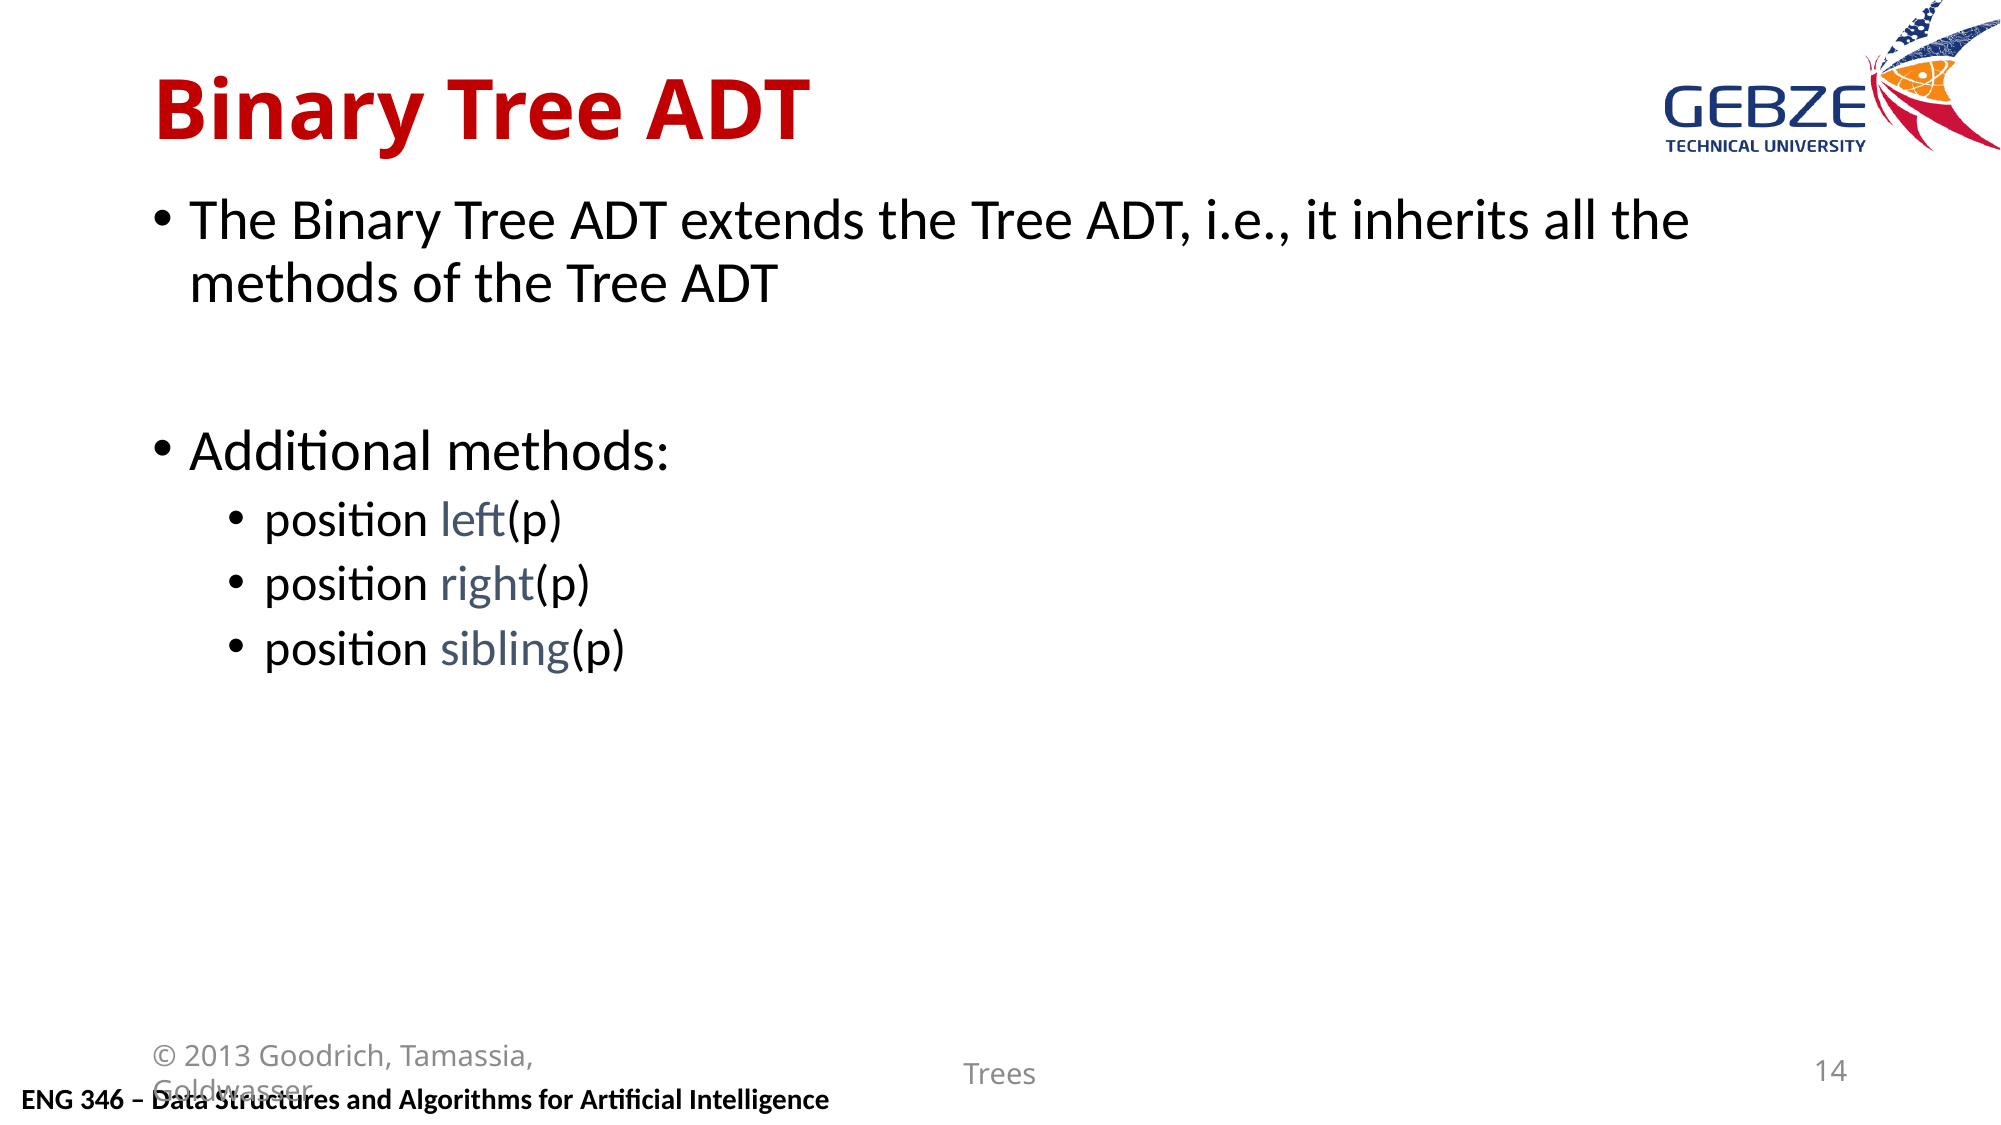

# Binary Tree ADT
The Binary Tree ADT extends the Tree ADT, i.e., it inherits all the methods of the Tree ADT
Additional methods:
position left(p)
position right(p)
position sibling(p)
© 2013 Goodrich, Tamassia, Goldwasser
Trees